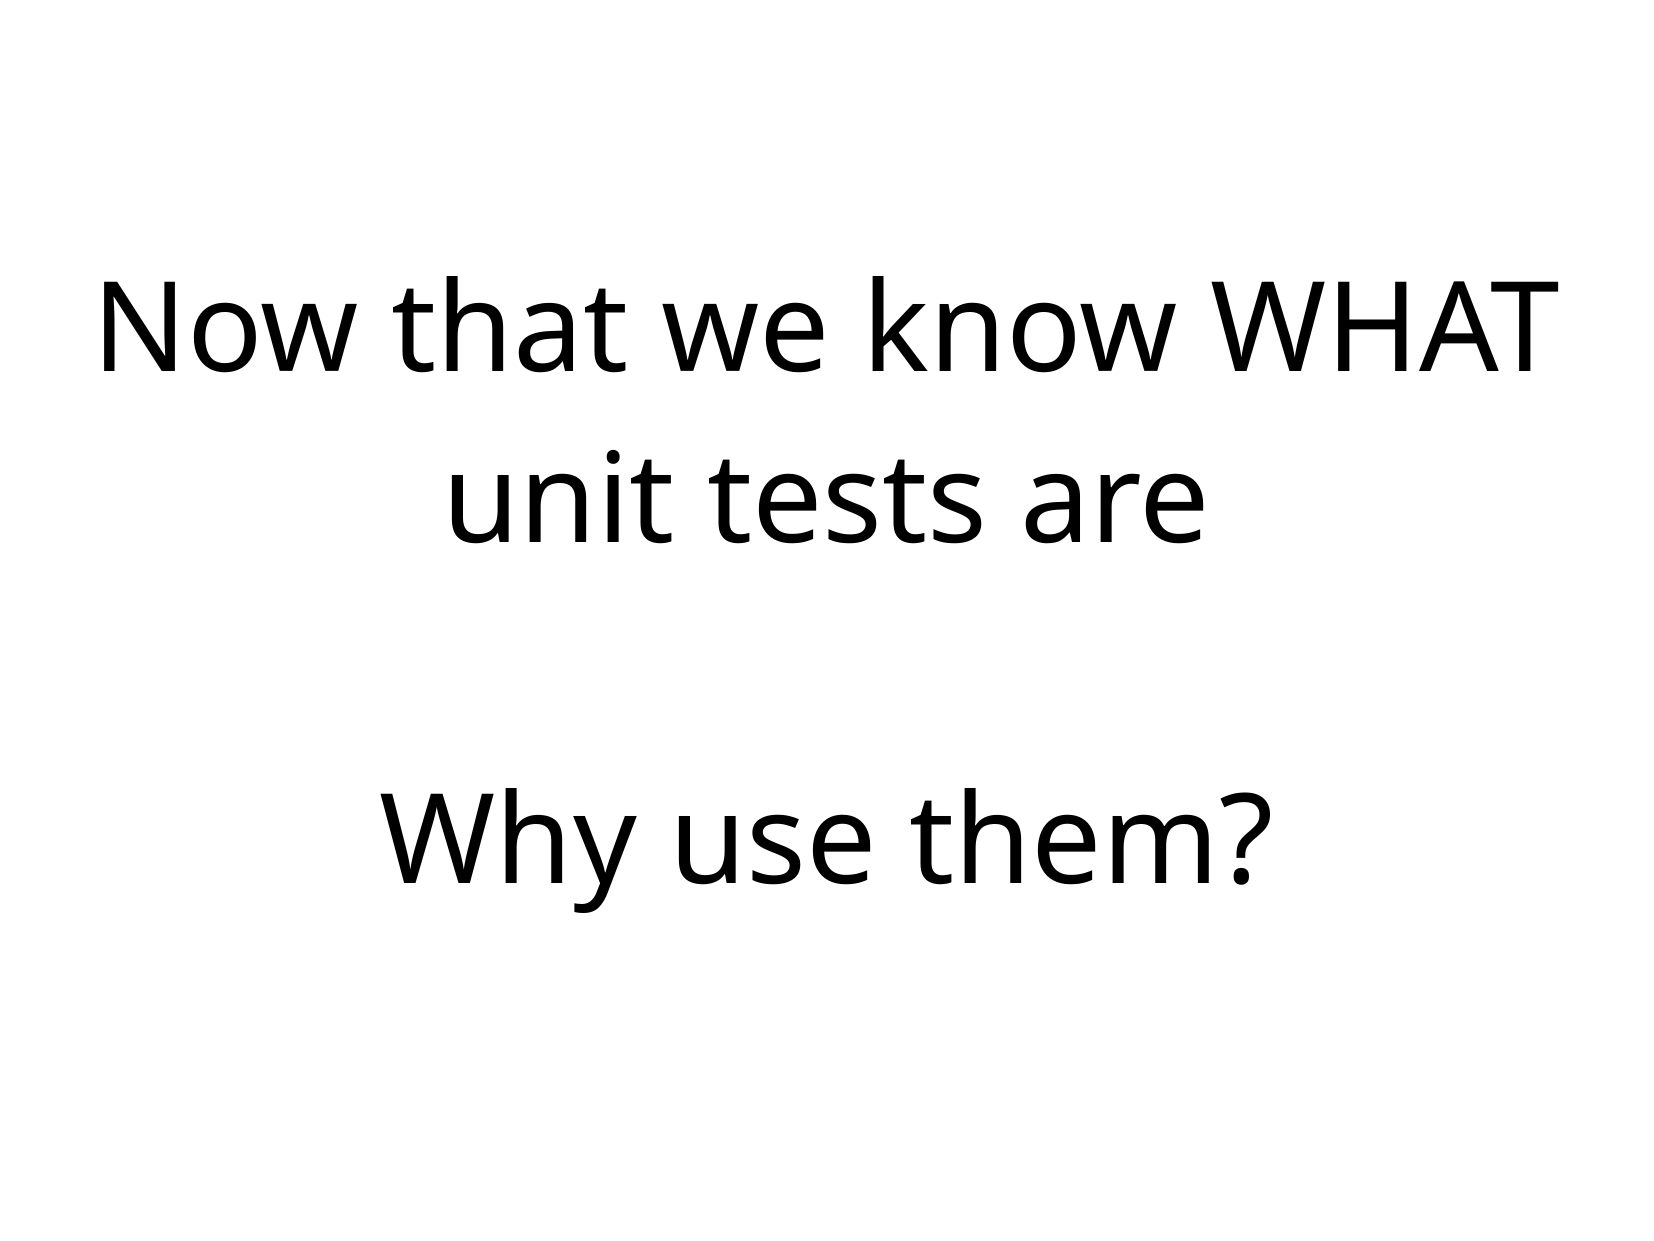

# Now that we know WHAT unit tests are
Why use them?